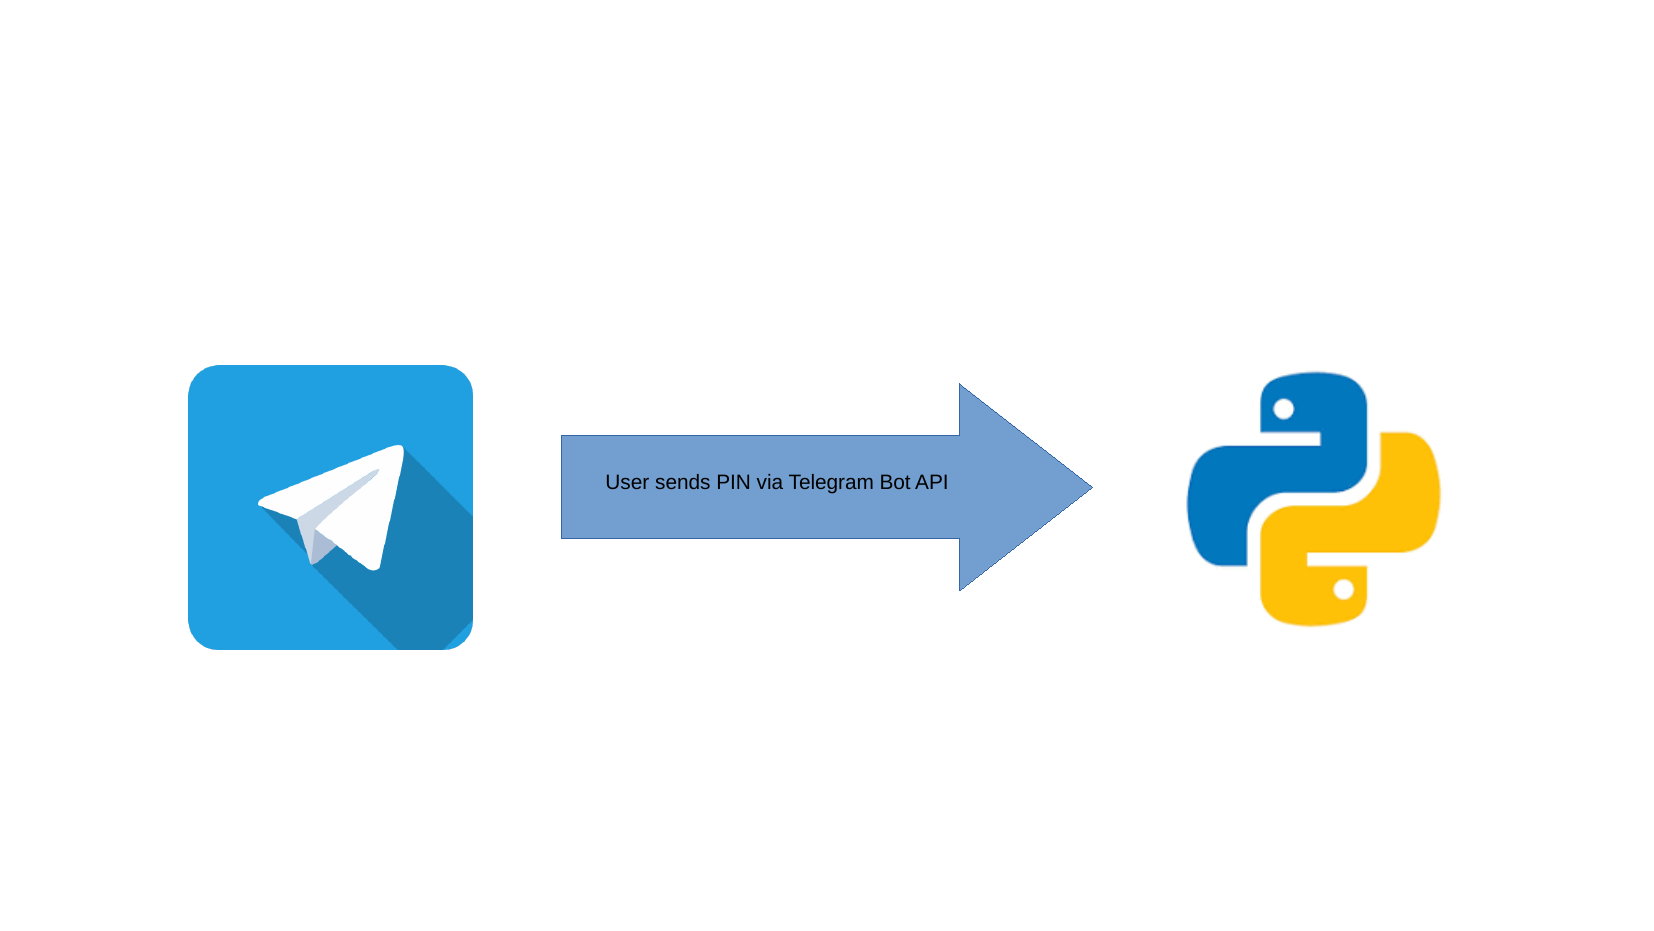

#
User sends PIN via Telegram Bot API